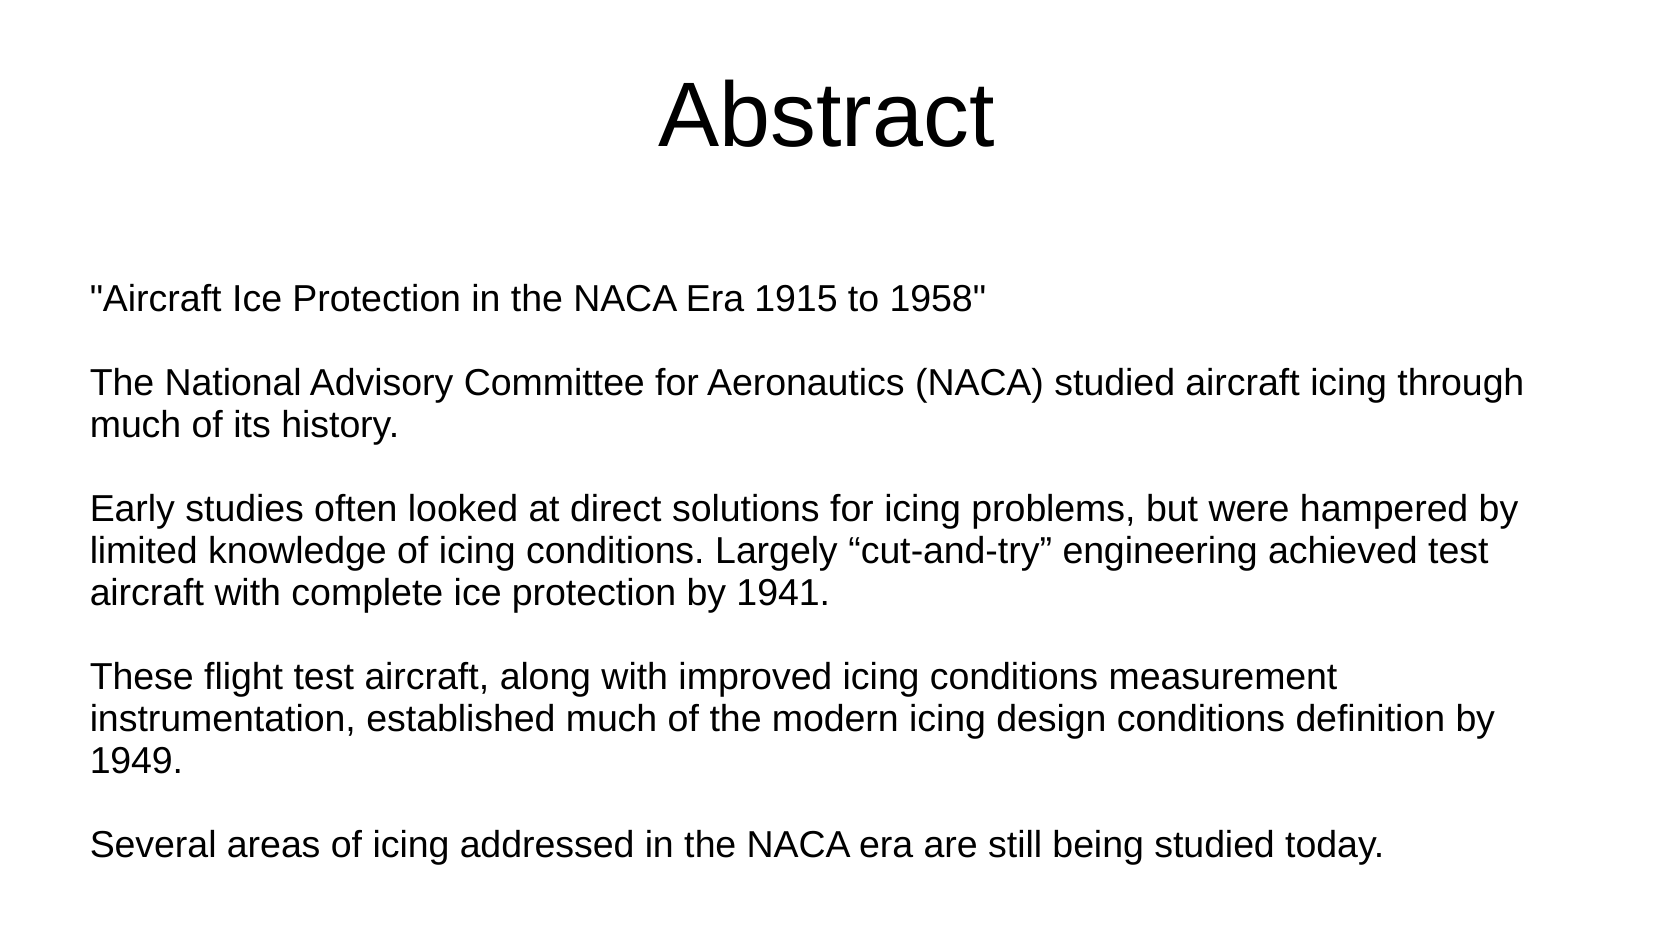

# Abstract
"Aircraft Ice Protection in the NACA Era 1915 to 1958"
The National Advisory Committee for Aeronautics (NACA) studied aircraft icing through much of its history.
Early studies often looked at direct solutions for icing problems, but were hampered by limited knowledge of icing conditions. Largely “cut-and-try” engineering achieved test aircraft with complete ice protection by 1941.
These flight test aircraft, along with improved icing conditions measurement instrumentation, established much of the modern icing design conditions definition by 1949.
Several areas of icing addressed in the NACA era are still being studied today.